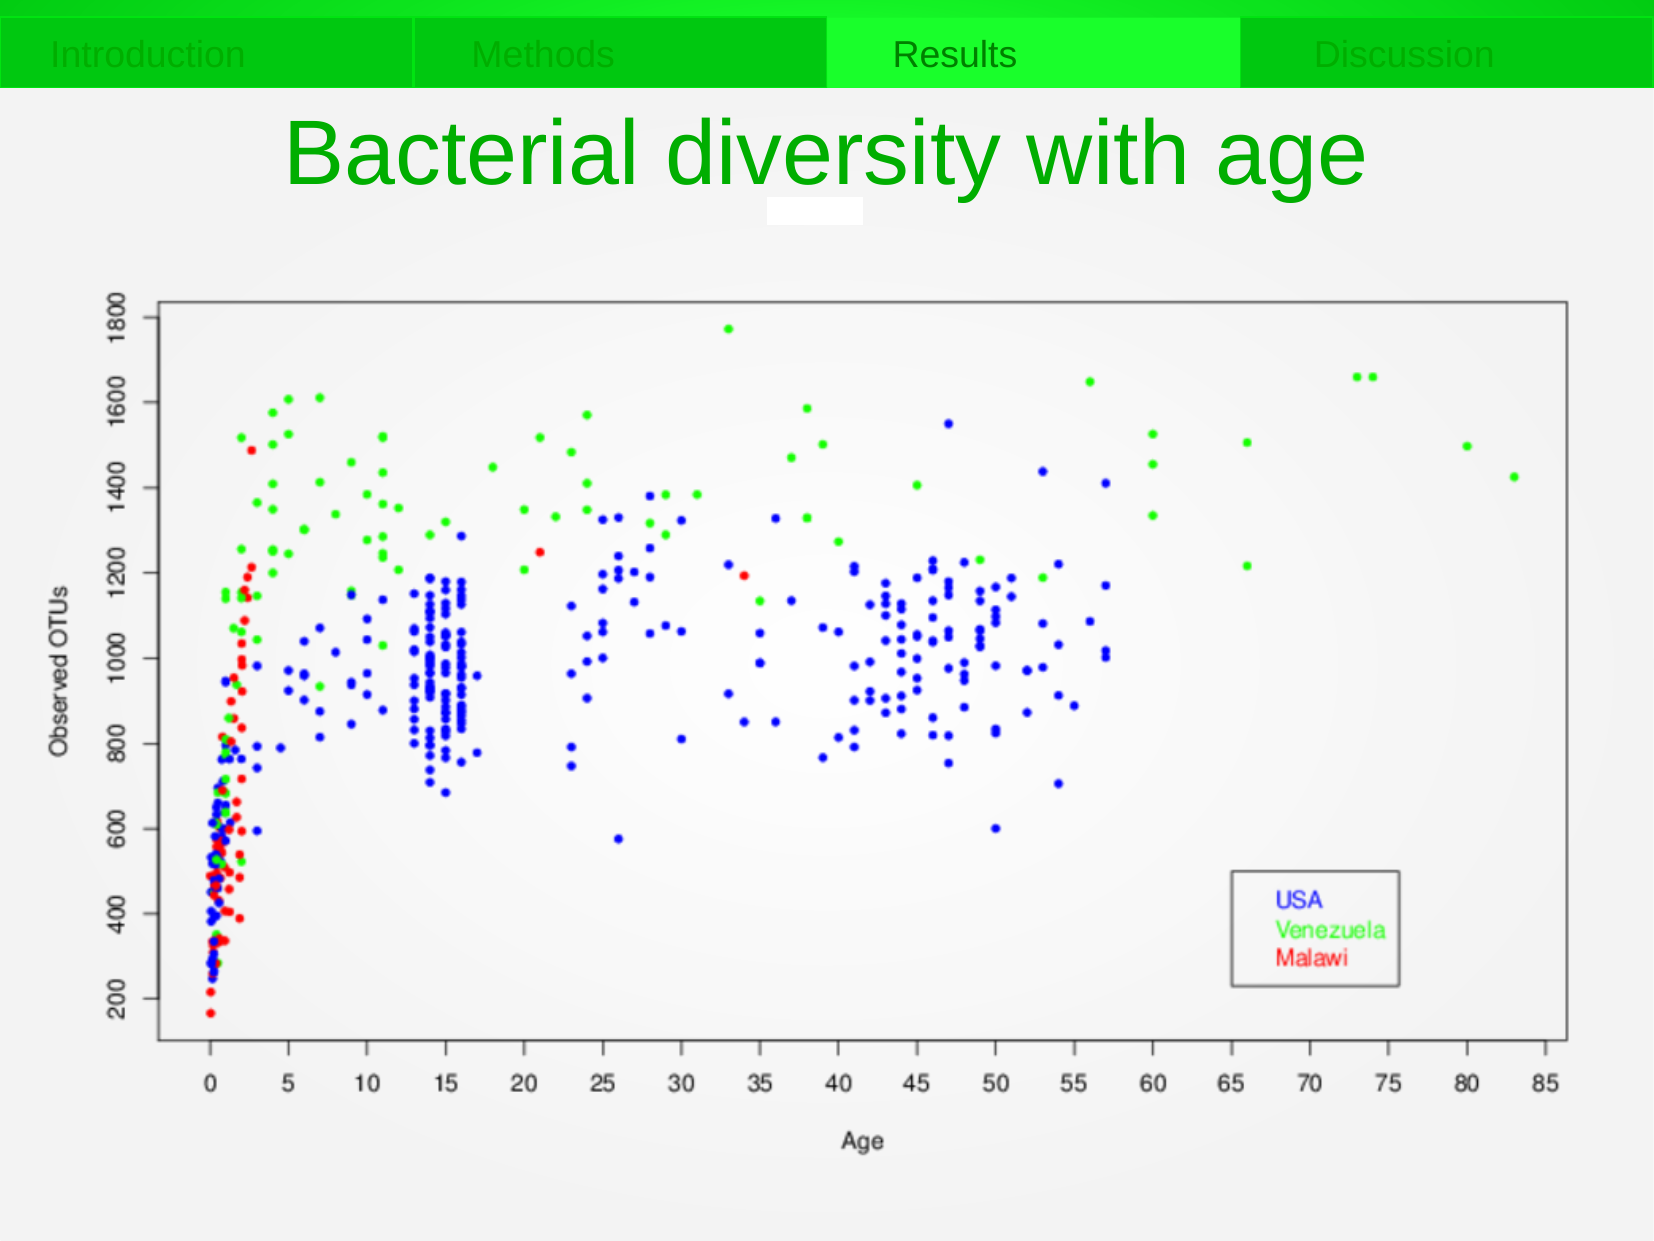

Introduction
Methods
Results
Discussion
# Bacterial diversity with age